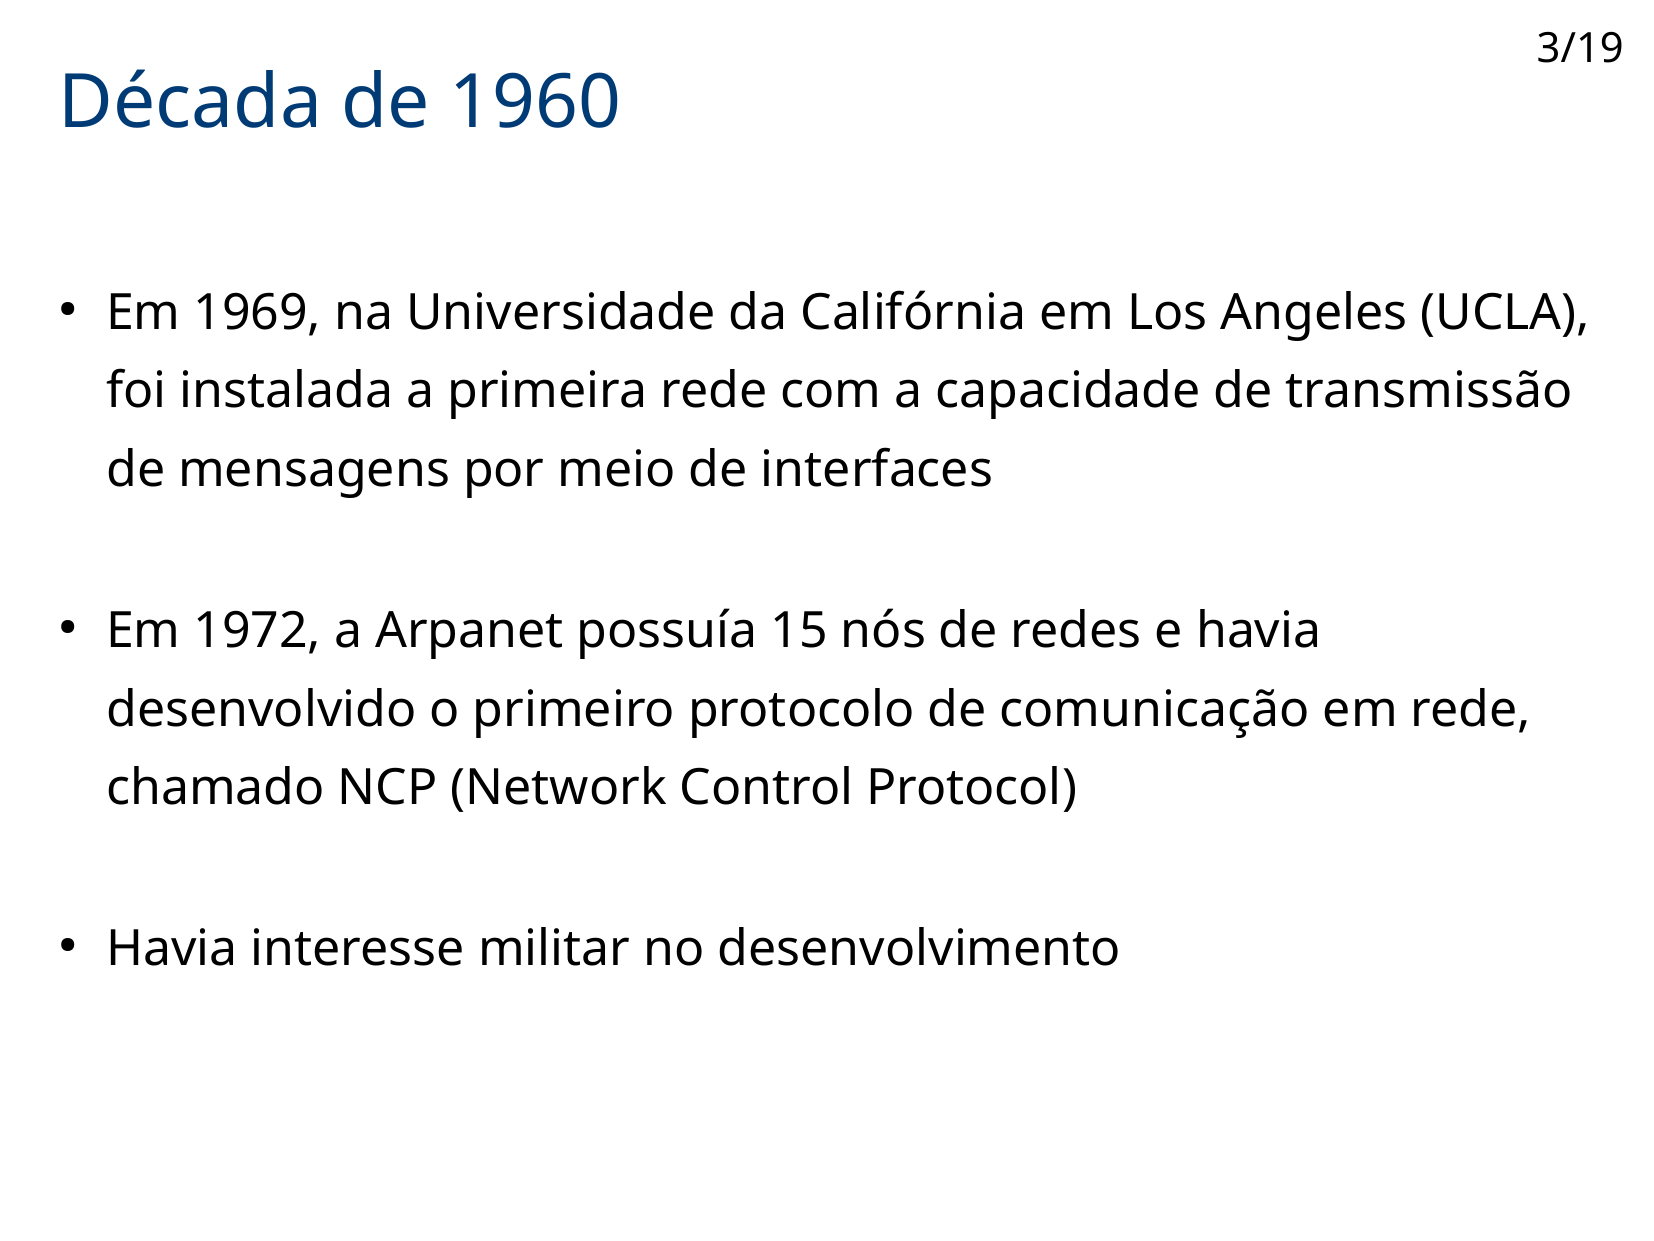

3
# Década de 1960
Em 1969, na Universidade da Califórnia em Los Angeles (UCLA), foi instalada a primeira rede com a capacidade de transmissão de mensagens por meio de interfaces
Em 1972, a Arpanet possuía 15 nós de redes e havia desenvolvido o primeiro protocolo de comunicação em rede, chamado NCP (Network Control Protocol)
Havia interesse militar no desenvolvimento